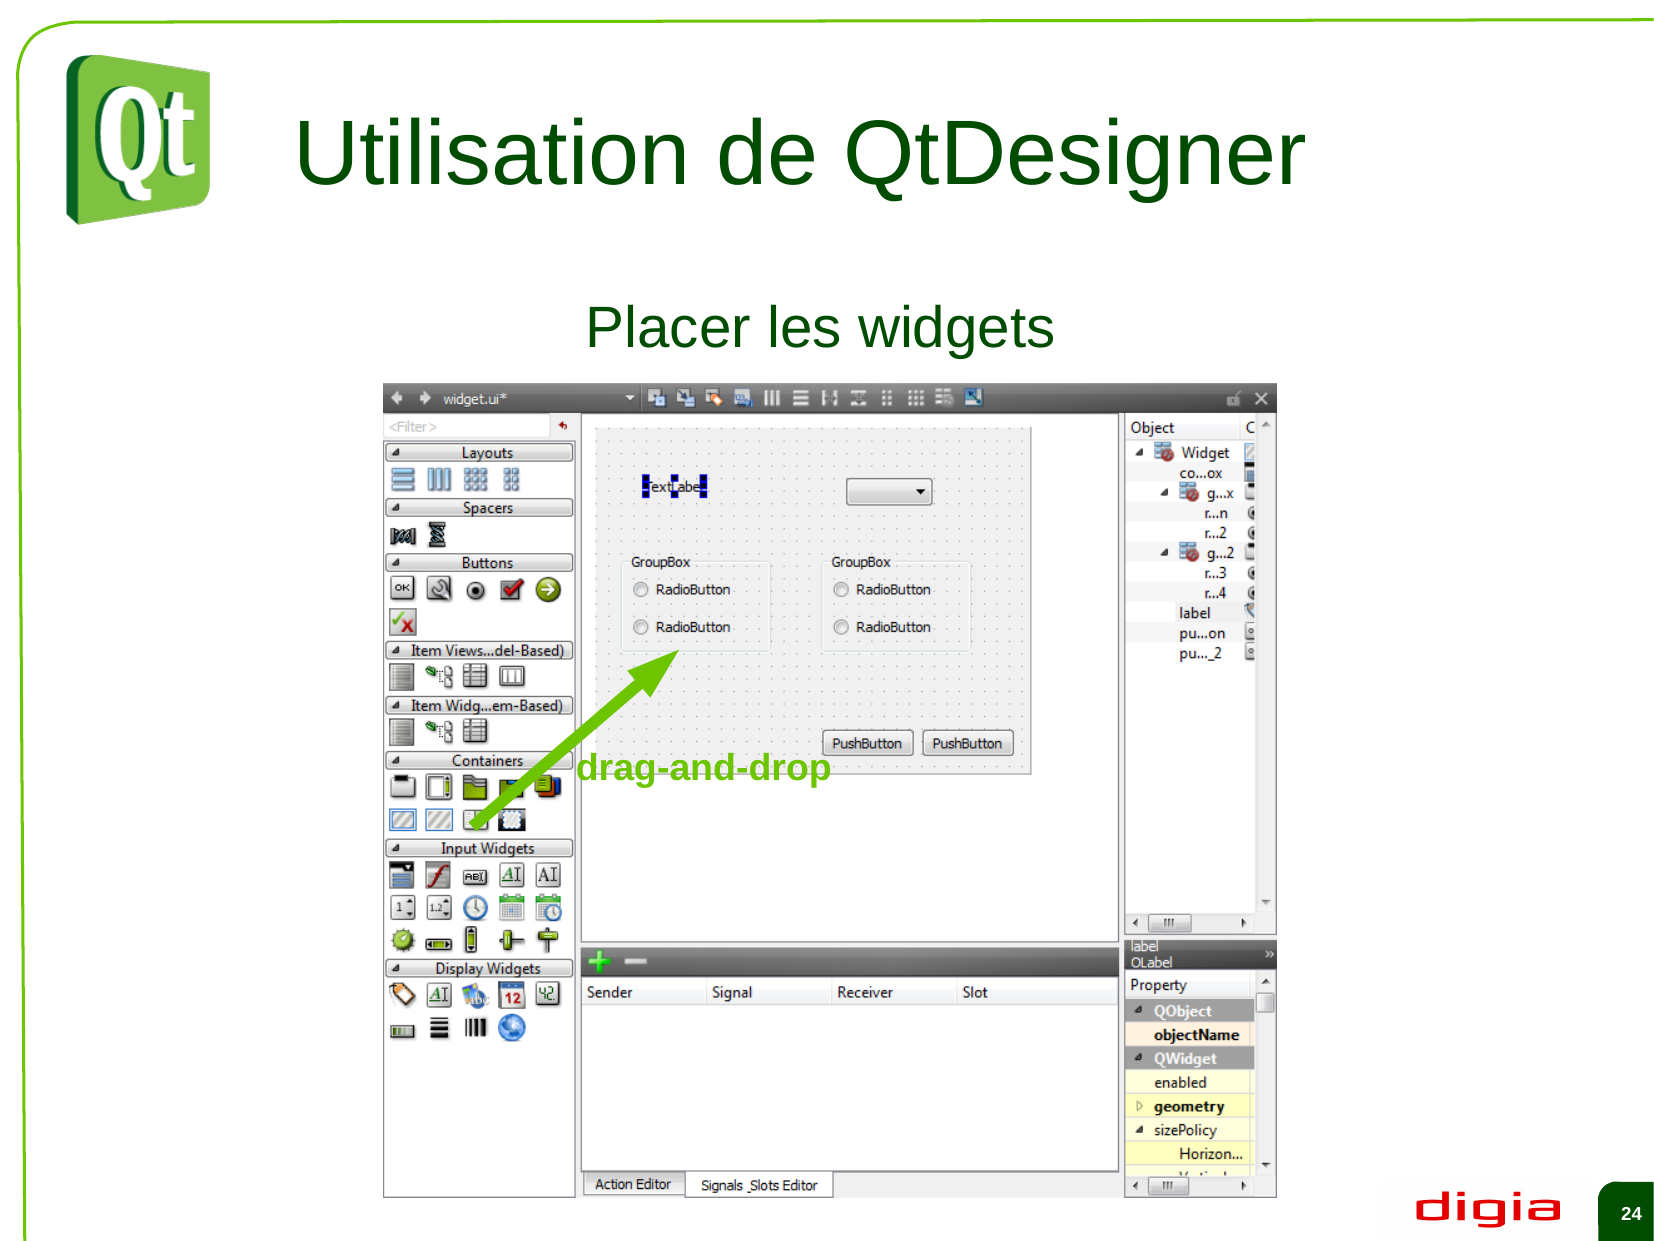

# Utilisation de QtDesigner
Placer les widgets
drag-and-drop